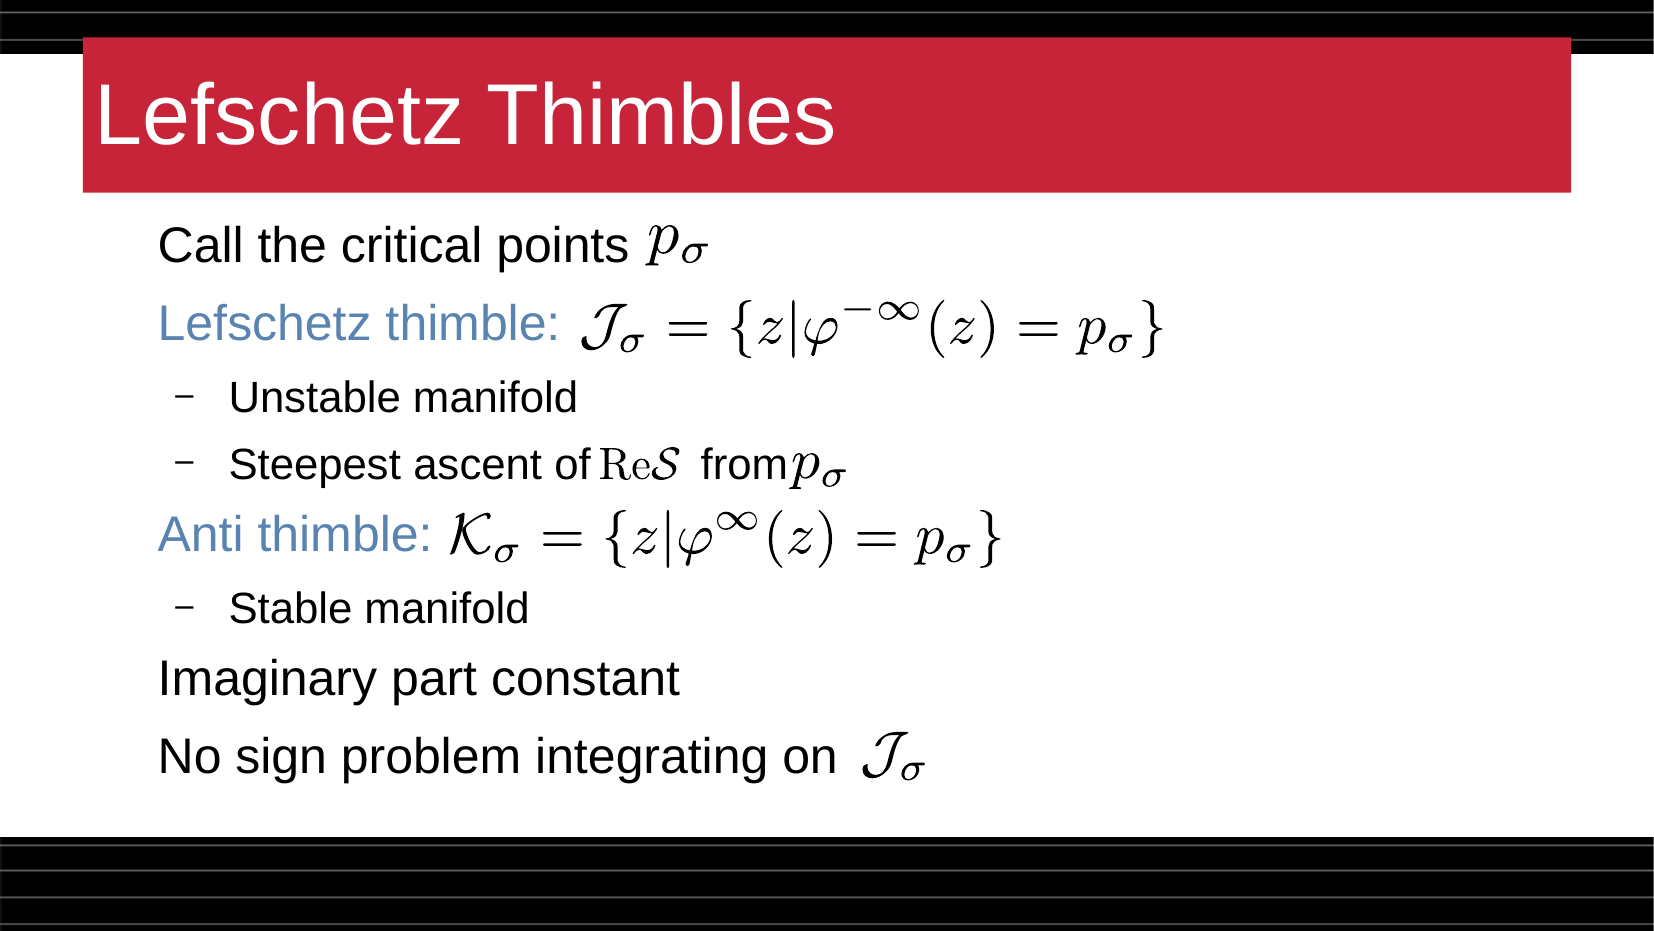

Lefschetz Thimbles
# Call the critical points
Lefschetz thimble:
Unstable manifold
Steepest ascent of from
Anti thimble:
Stable manifold
Imaginary part constant
No sign problem integrating on